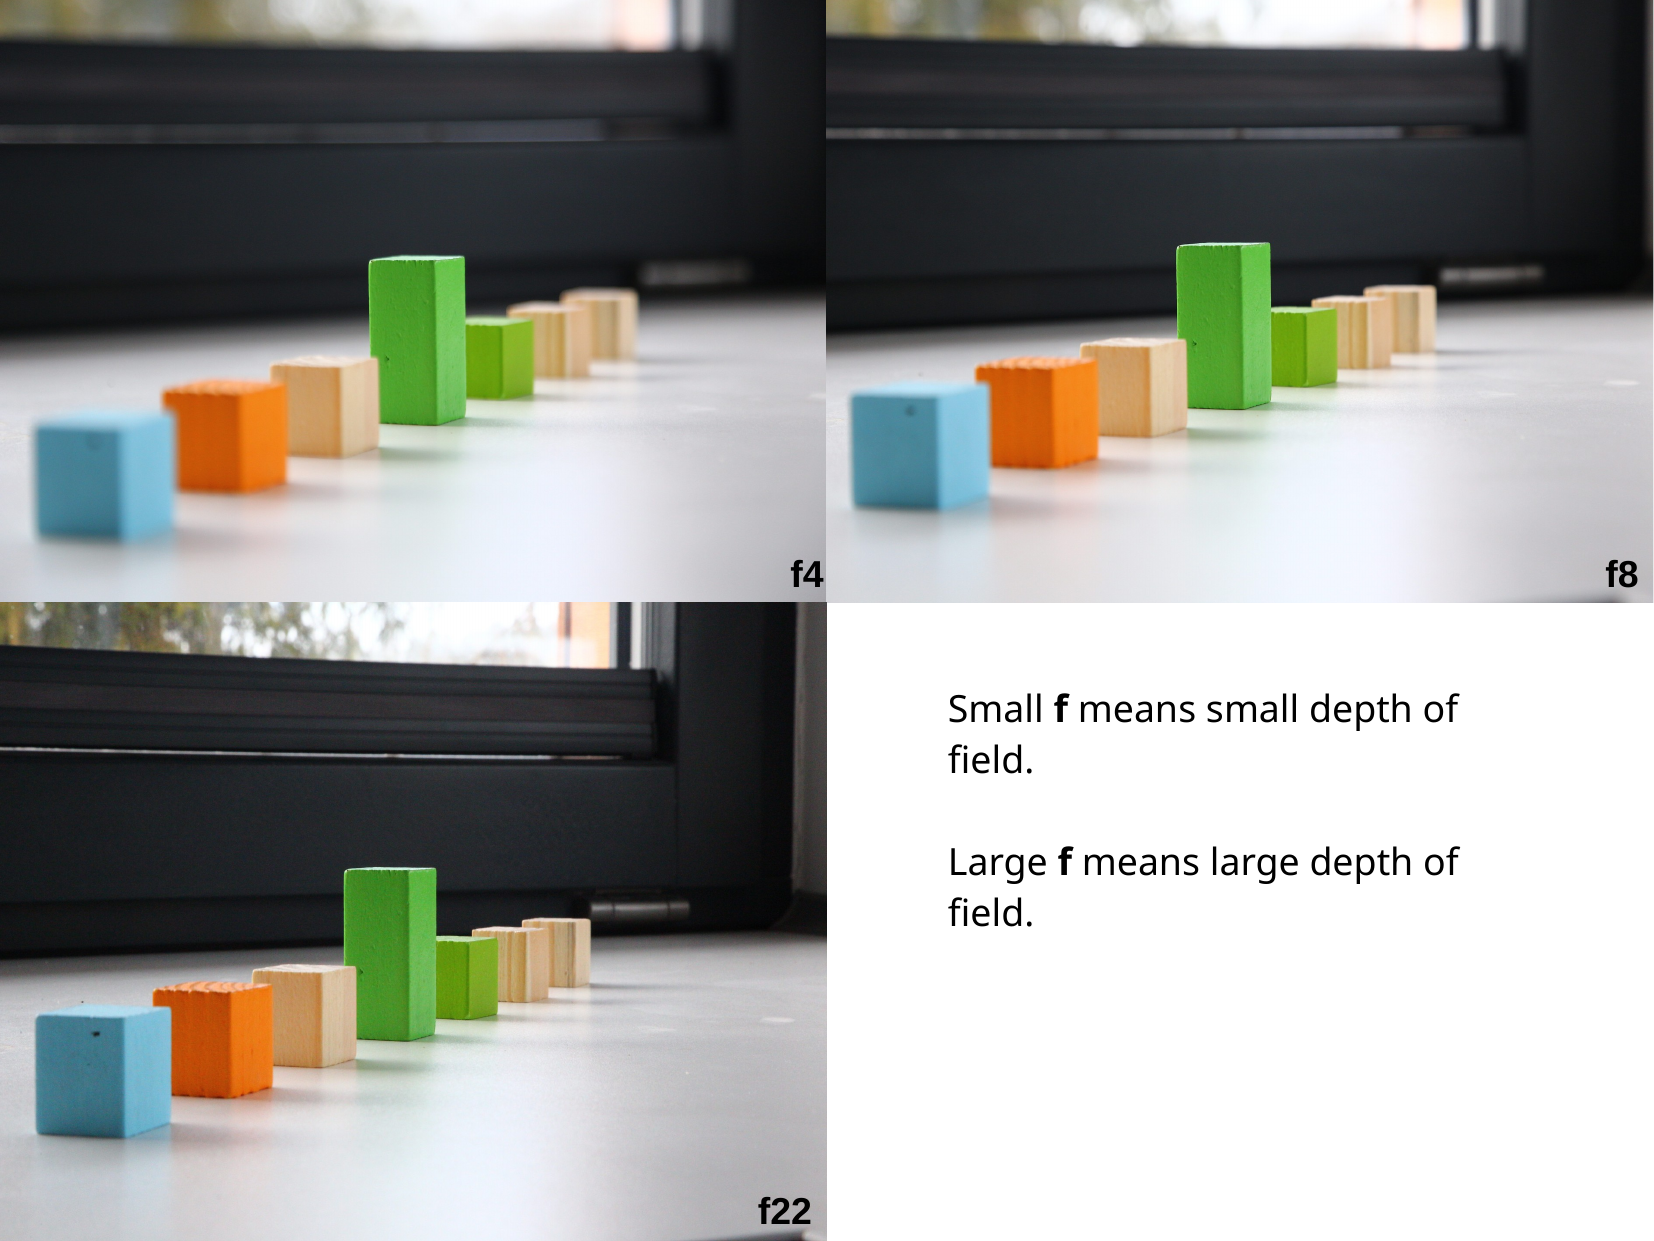

f4
f8
f22
Small f means small depth of field.
Large f means large depth of field.